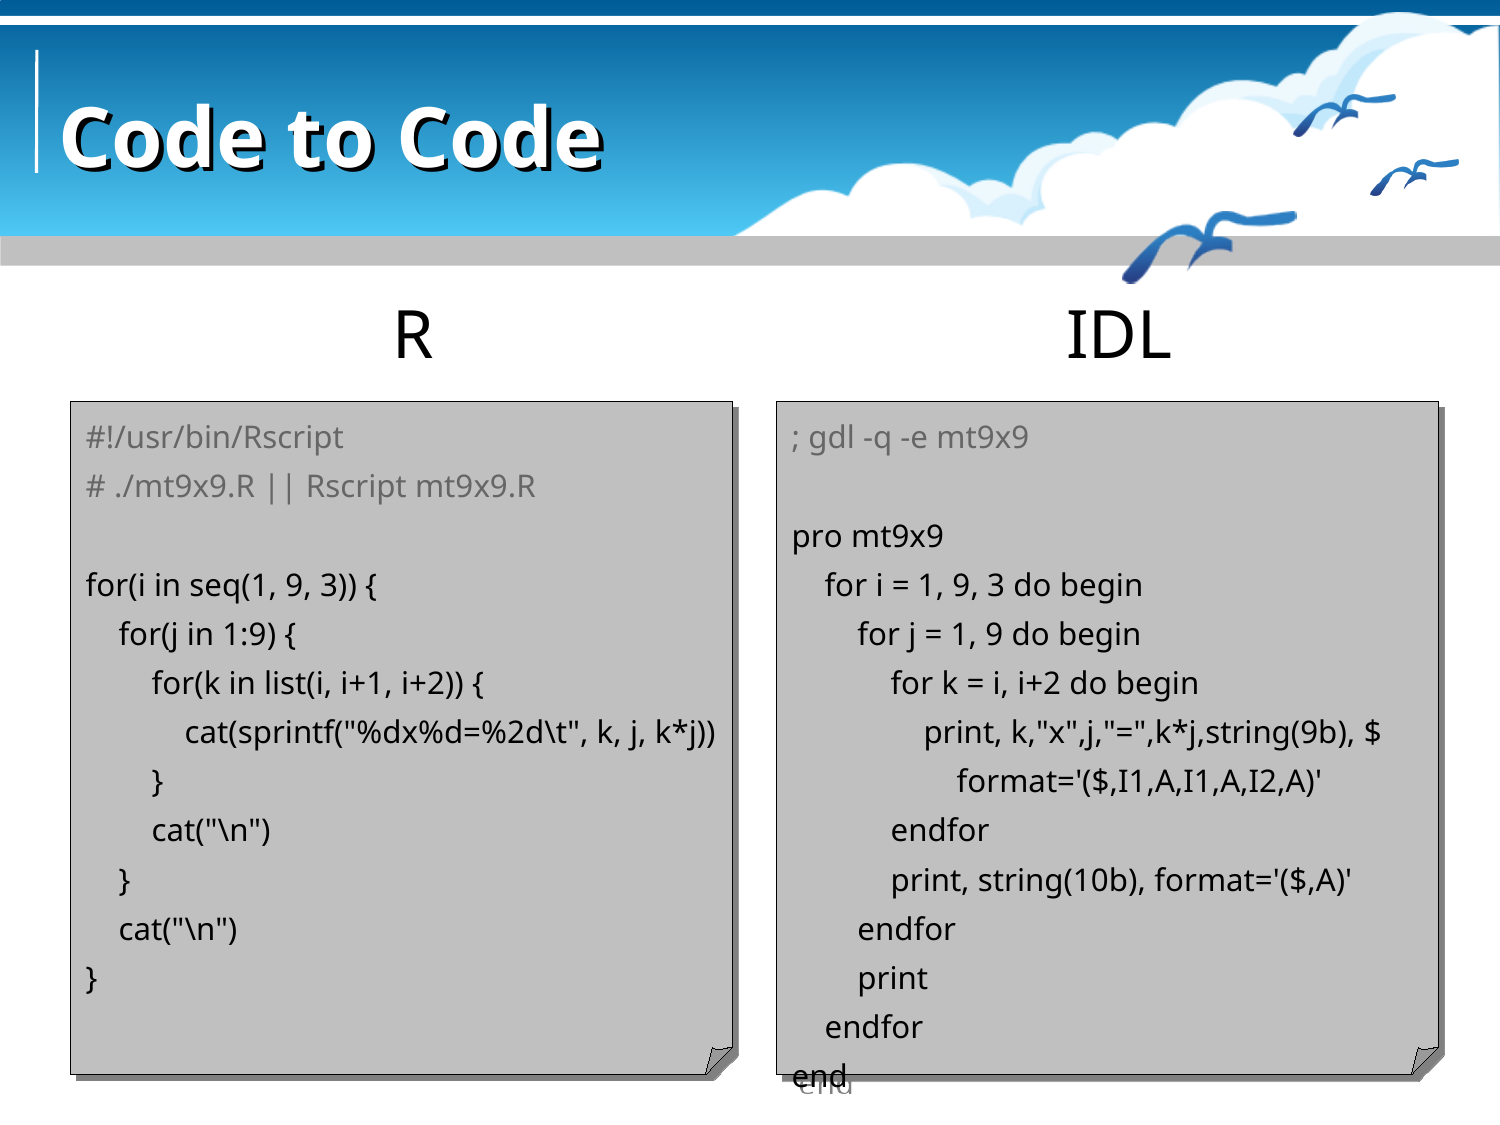

# Code to Code
IDL
R
#!/usr/bin/Rscript
# ./mt9x9.R || Rscript mt9x9.R
for(i in seq(1, 9, 3)) {
 for(j in 1:9) {
 for(k in list(i, i+1, i+2)) {
 cat(sprintf("%dx%d=%2d\t", k, j, k*j))
 }
 cat("\n")
 }
 cat("\n")
}
; gdl -q -e mt9x9
pro mt9x9
 for i = 1, 9, 3 do begin
 for j = 1, 9 do begin
 for k = i, i+2 do begin
 print, k,"x",j,"=",k*j,string(9b), $
 format='($,I1,A,I1,A,I2,A)'
 endfor
 print, string(10b), format='($,A)'
 endfor
 print
 endfor
end